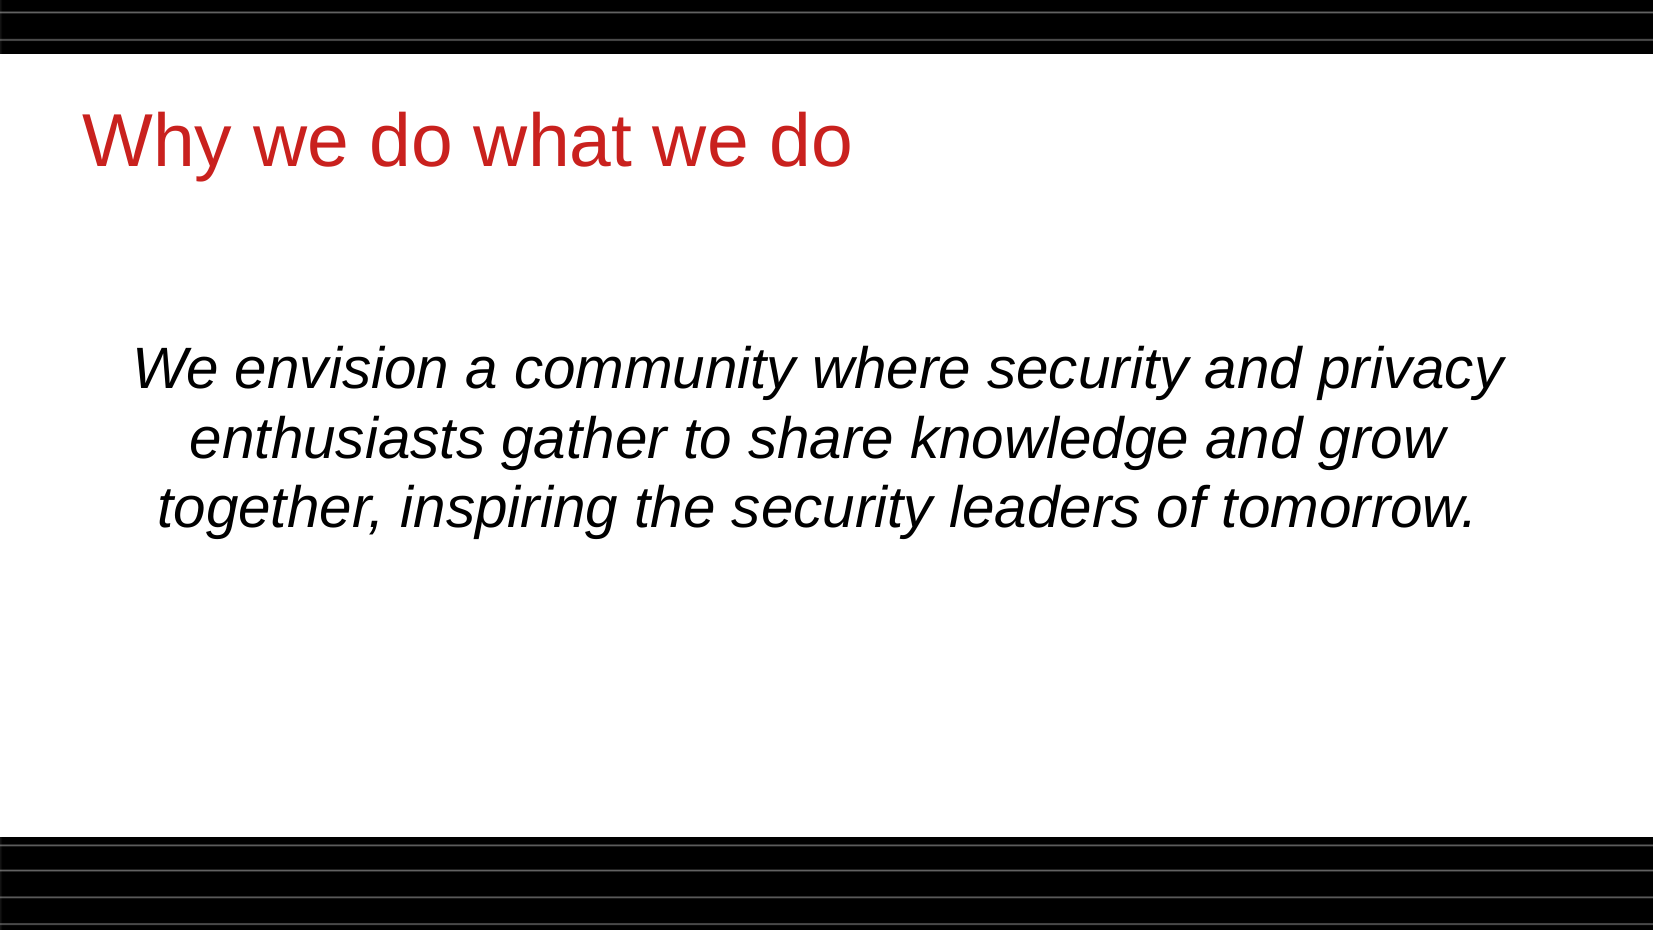

Why we do what we do
We envision a community where security and privacy enthusiasts gather to share knowledge and grow together, inspiring the security leaders of tomorrow.